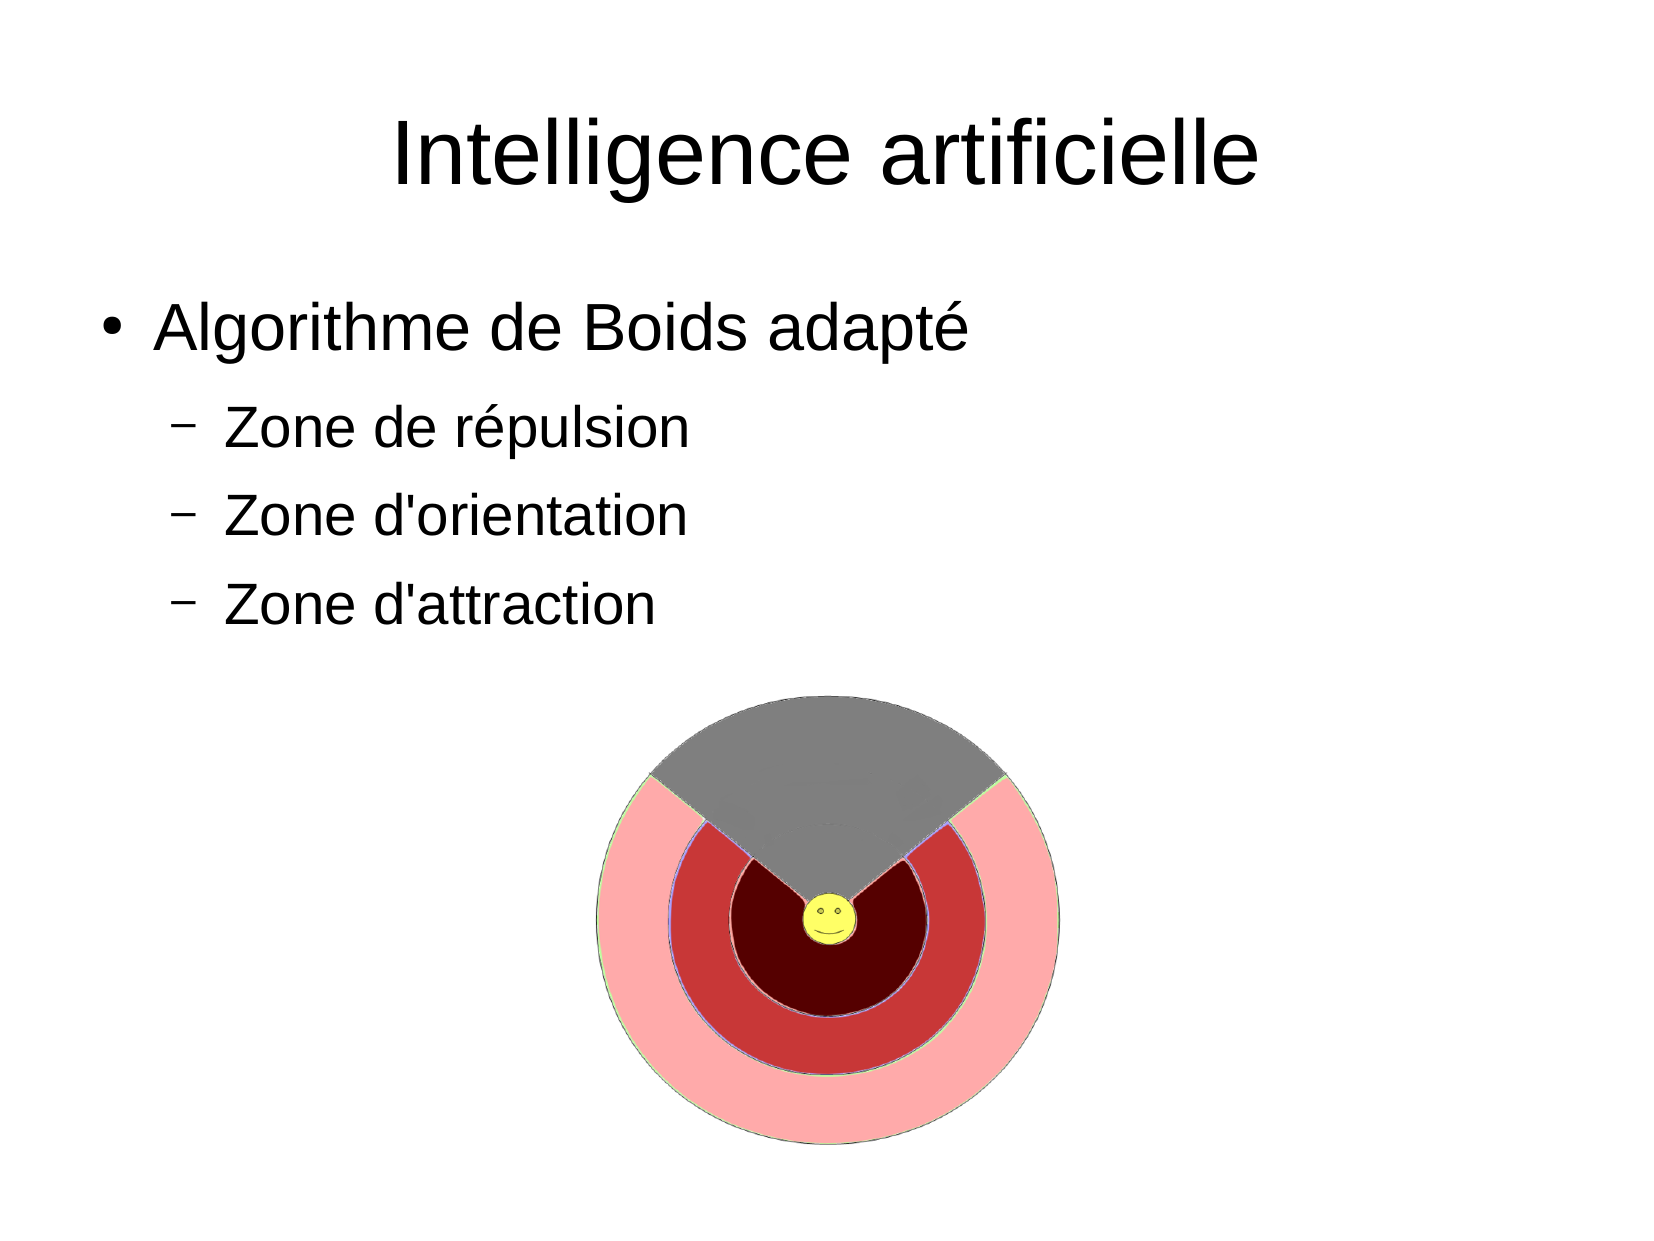

# Intelligence artificielle
Algorithme de Boids adapté
Zone de répulsion
Zone d'orientation
Zone d'attraction